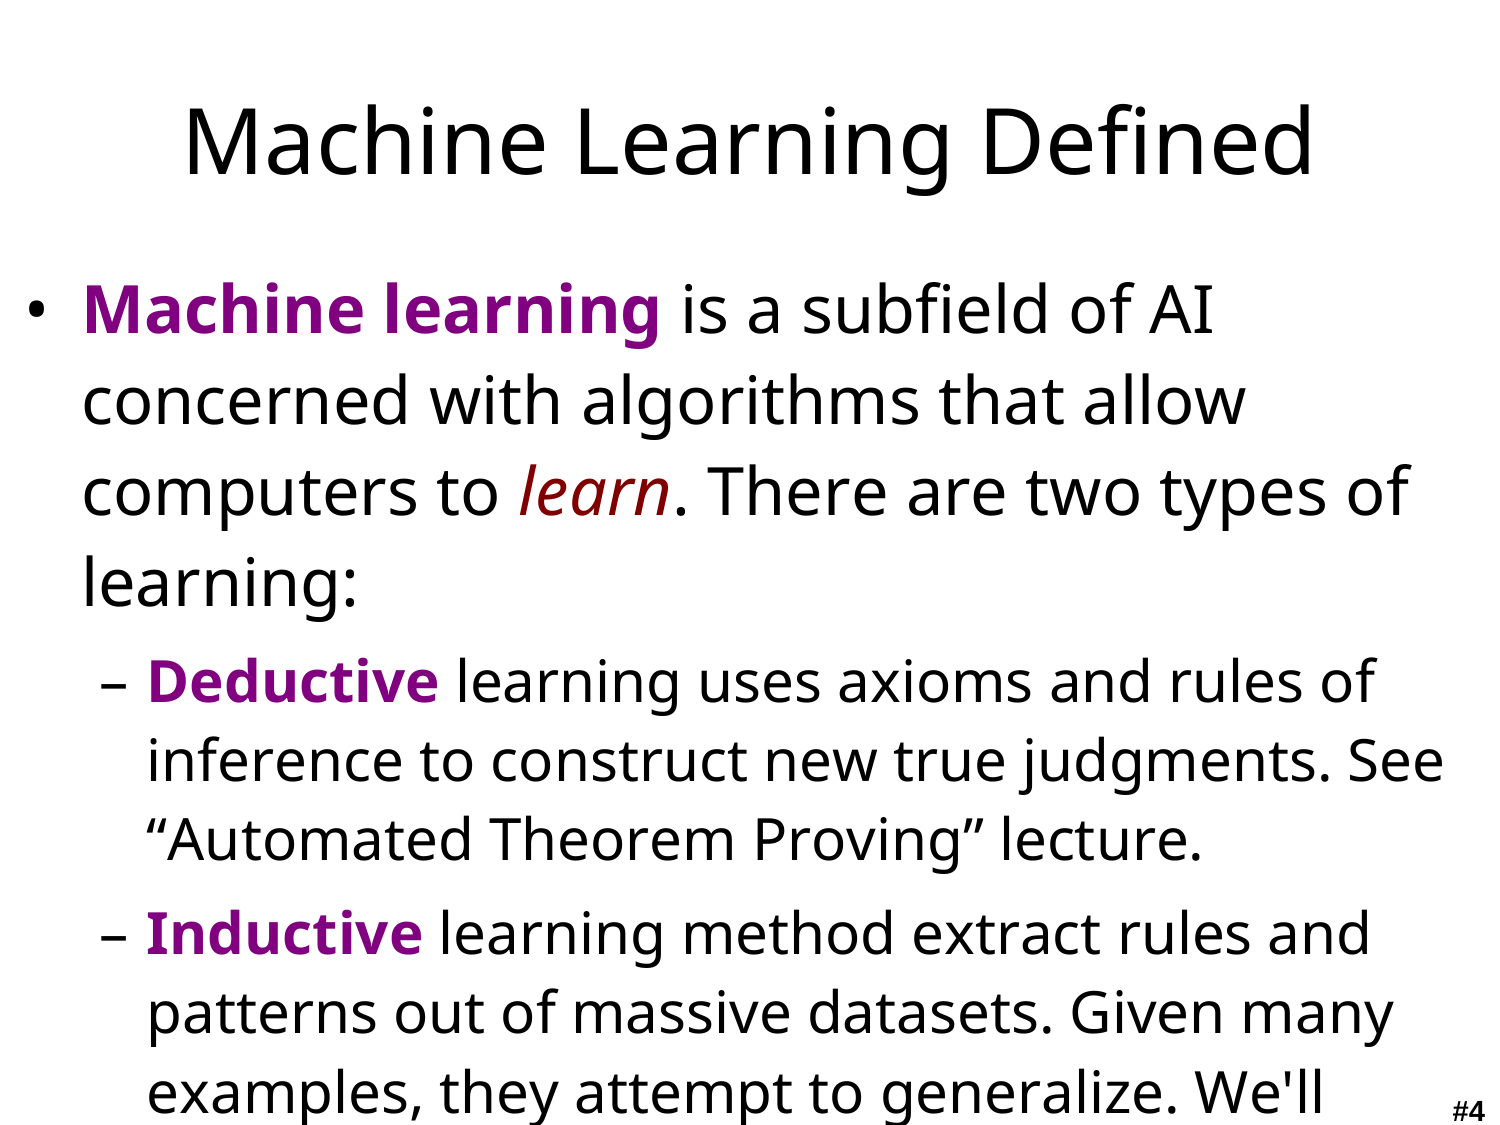

# Machine Learning Defined
Machine learning is a subfield of AI concerned with algorithms that allow computers to learn. There are two types of learning:
Deductive learning uses axioms and rules of inference to construct new true judgments. See “Automated Theorem Proving” lecture.
Inductive learning method extract rules and patterns out of massive datasets. Given many examples, they attempt to generalize. We'll discuss this now.
4